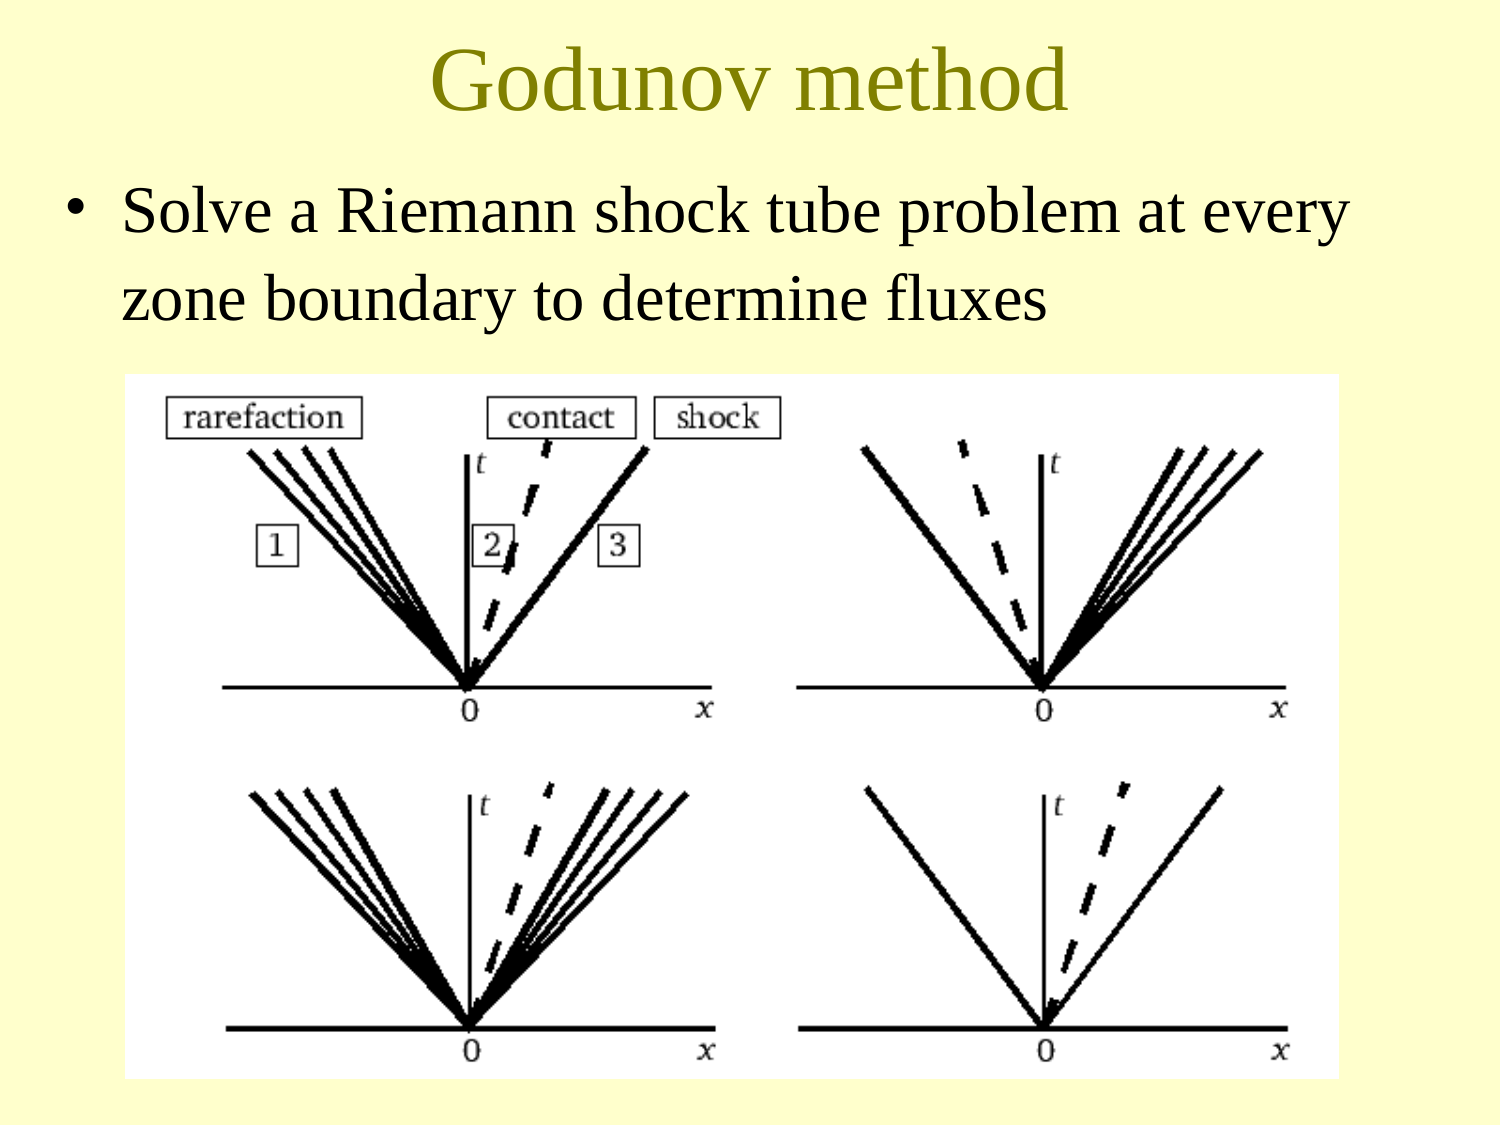

# Godunov method
Solve a Riemann shock tube problem at every zone boundary to determine fluxes